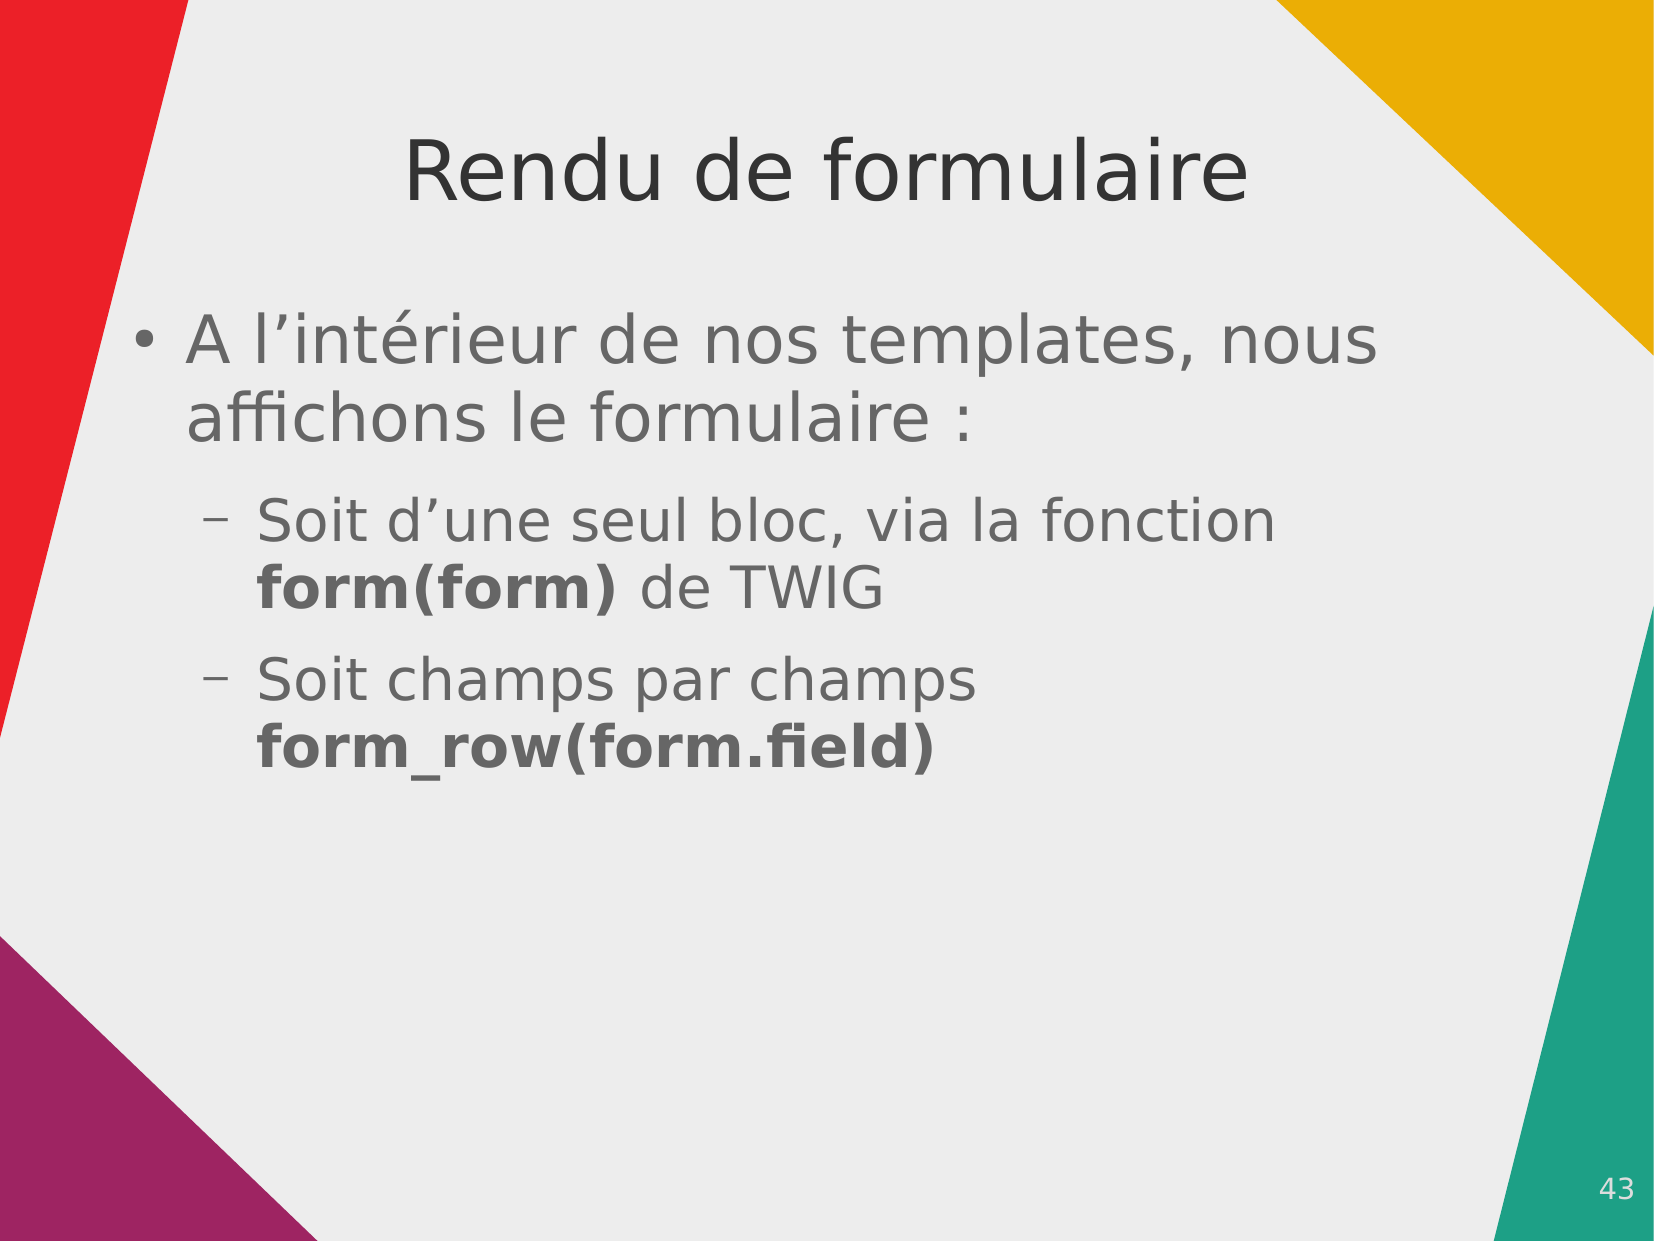

# Rendu de formulaire
A l’intérieur de nos templates, nous affichons le formulaire :
Soit d’une seul bloc, via la fonction form(form) de TWIG
Soit champs par champs form_row(form.field)
43